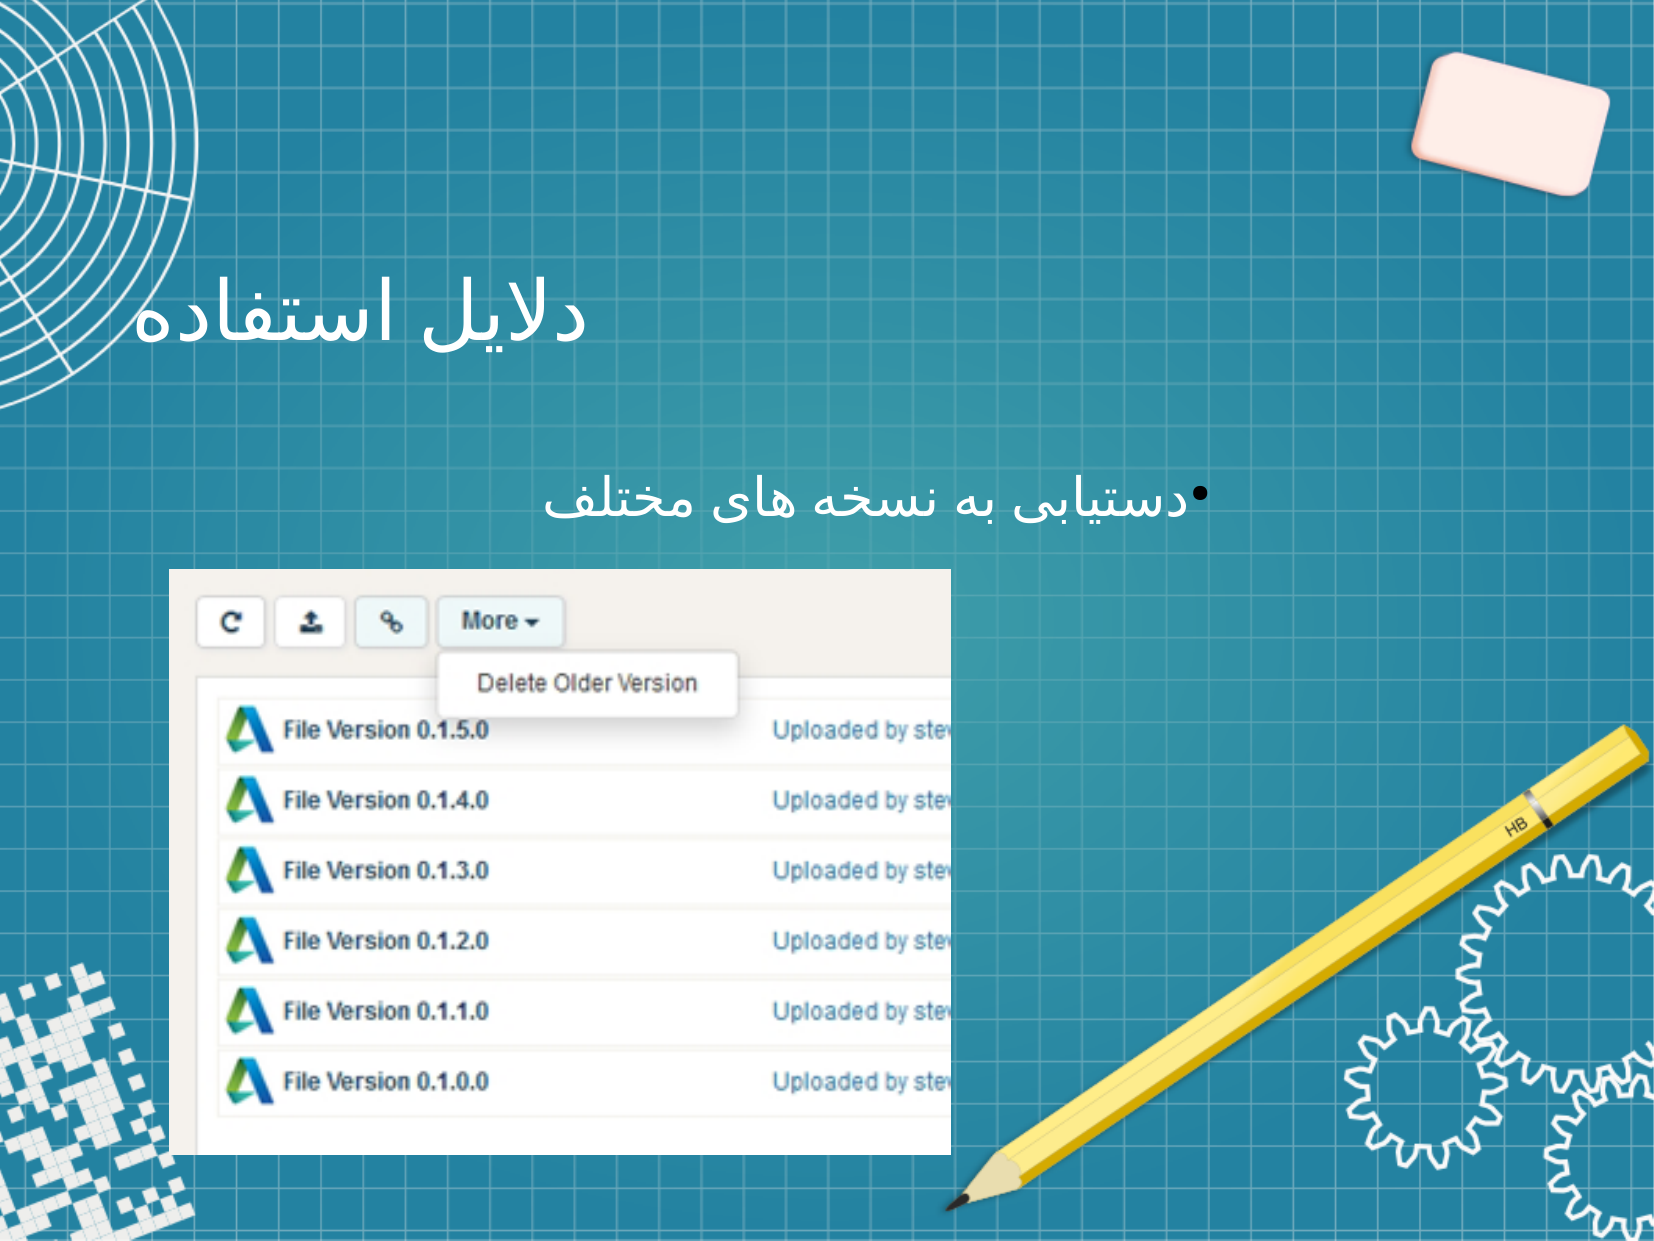

# دلایل استفاده
دستیابی به نسخه های مختلف